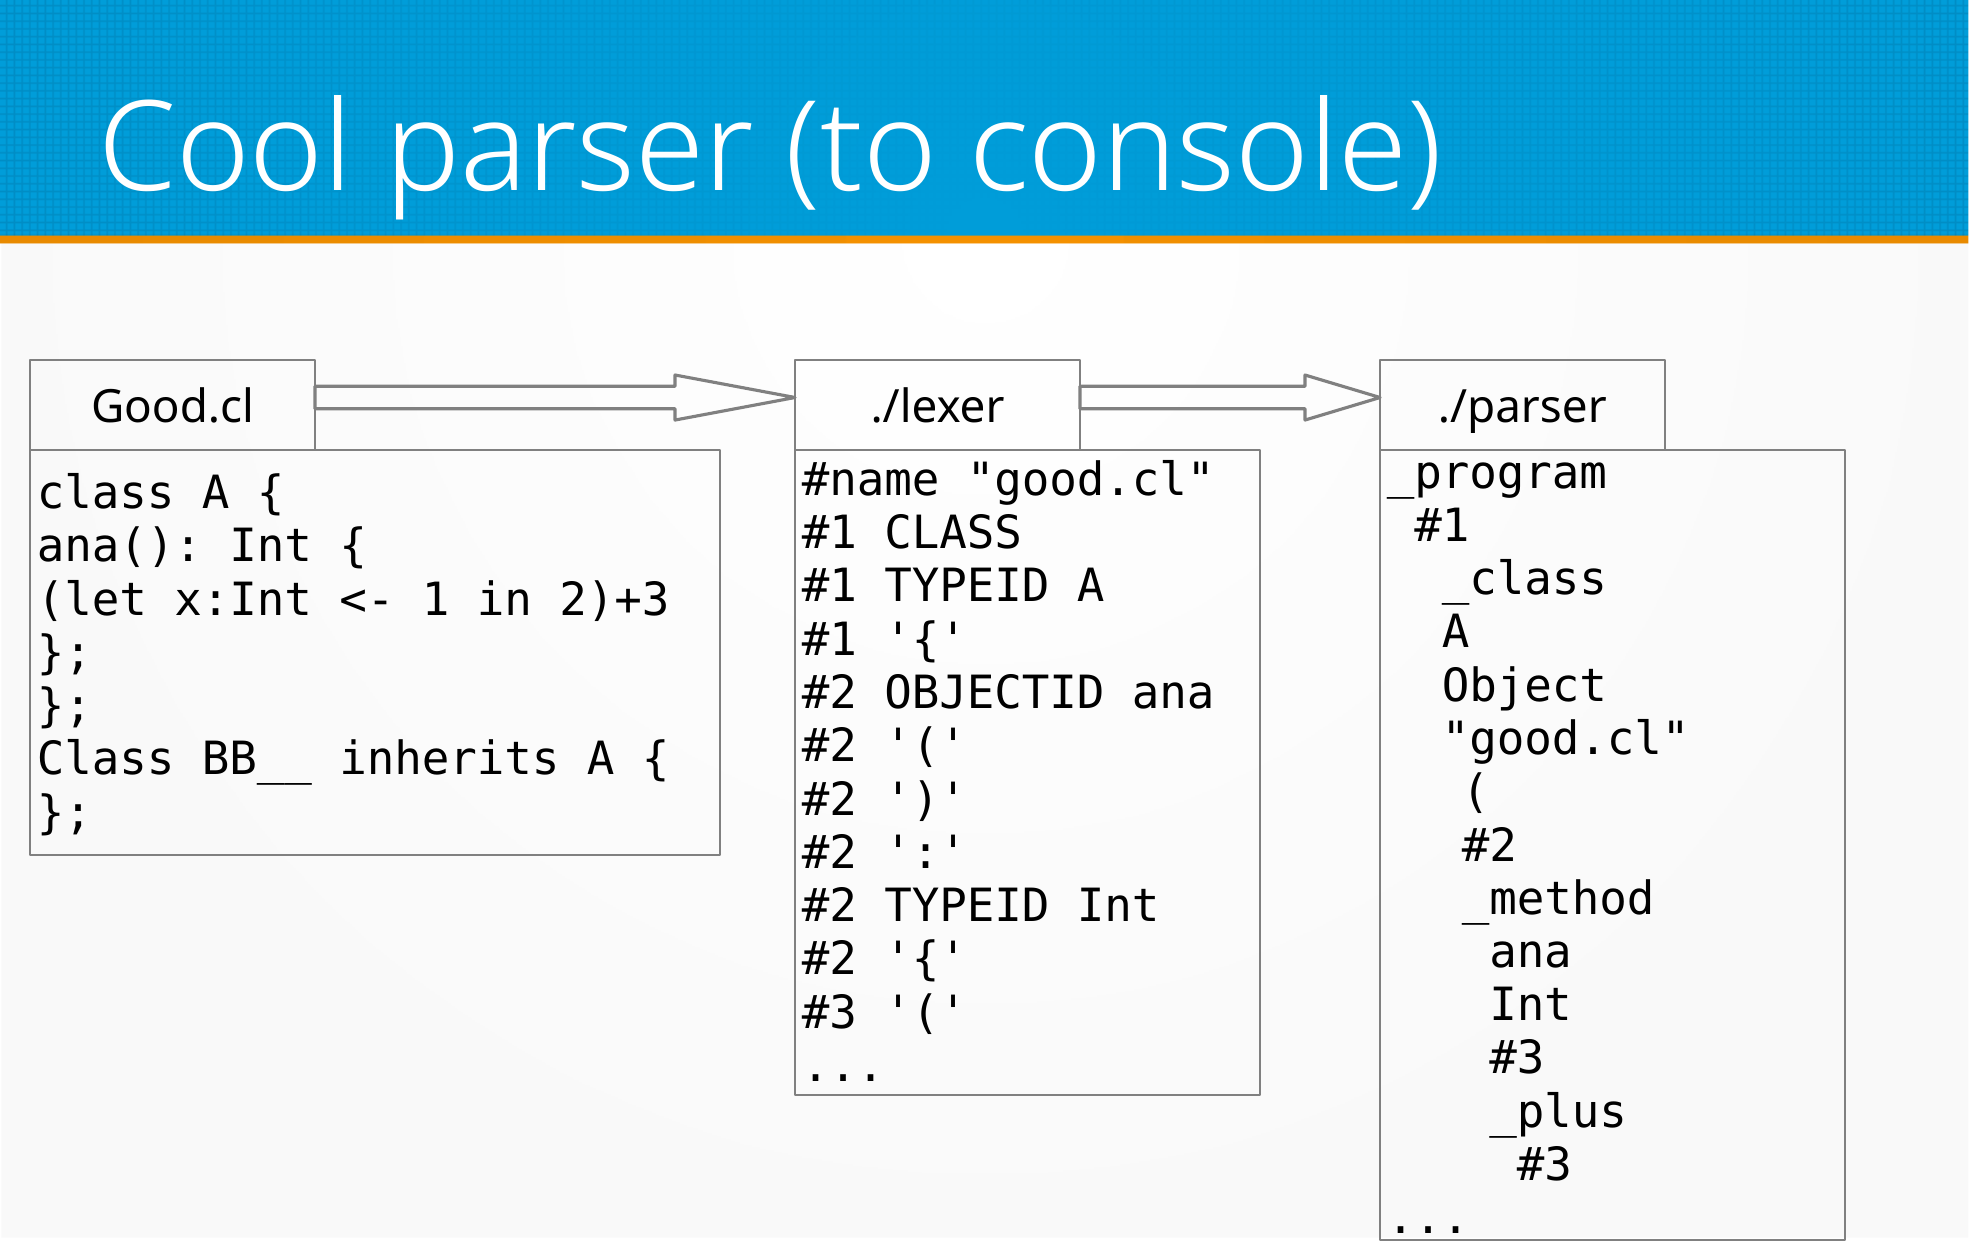

# Cool parser (to console)
Good.cl
./lexer
./parser
class A {
ana(): Int {
(let x:Int <- 1 in 2)+3
};
};
Class BB__ inherits A {
};
#name "good.cl"
#1 CLASS
#1 TYPEID A
#1 '{'
#2 OBJECTID ana
#2 '('
#2 ')'
#2 ':'
#2 TYPEID Int
#2 '{'
#3 '('
...
_program
 #1
 _class
 A
 Object
 "good.cl"
	(
	#2
	_method
	 ana
	 Int
	 #3
	 _plus
	 #3
...